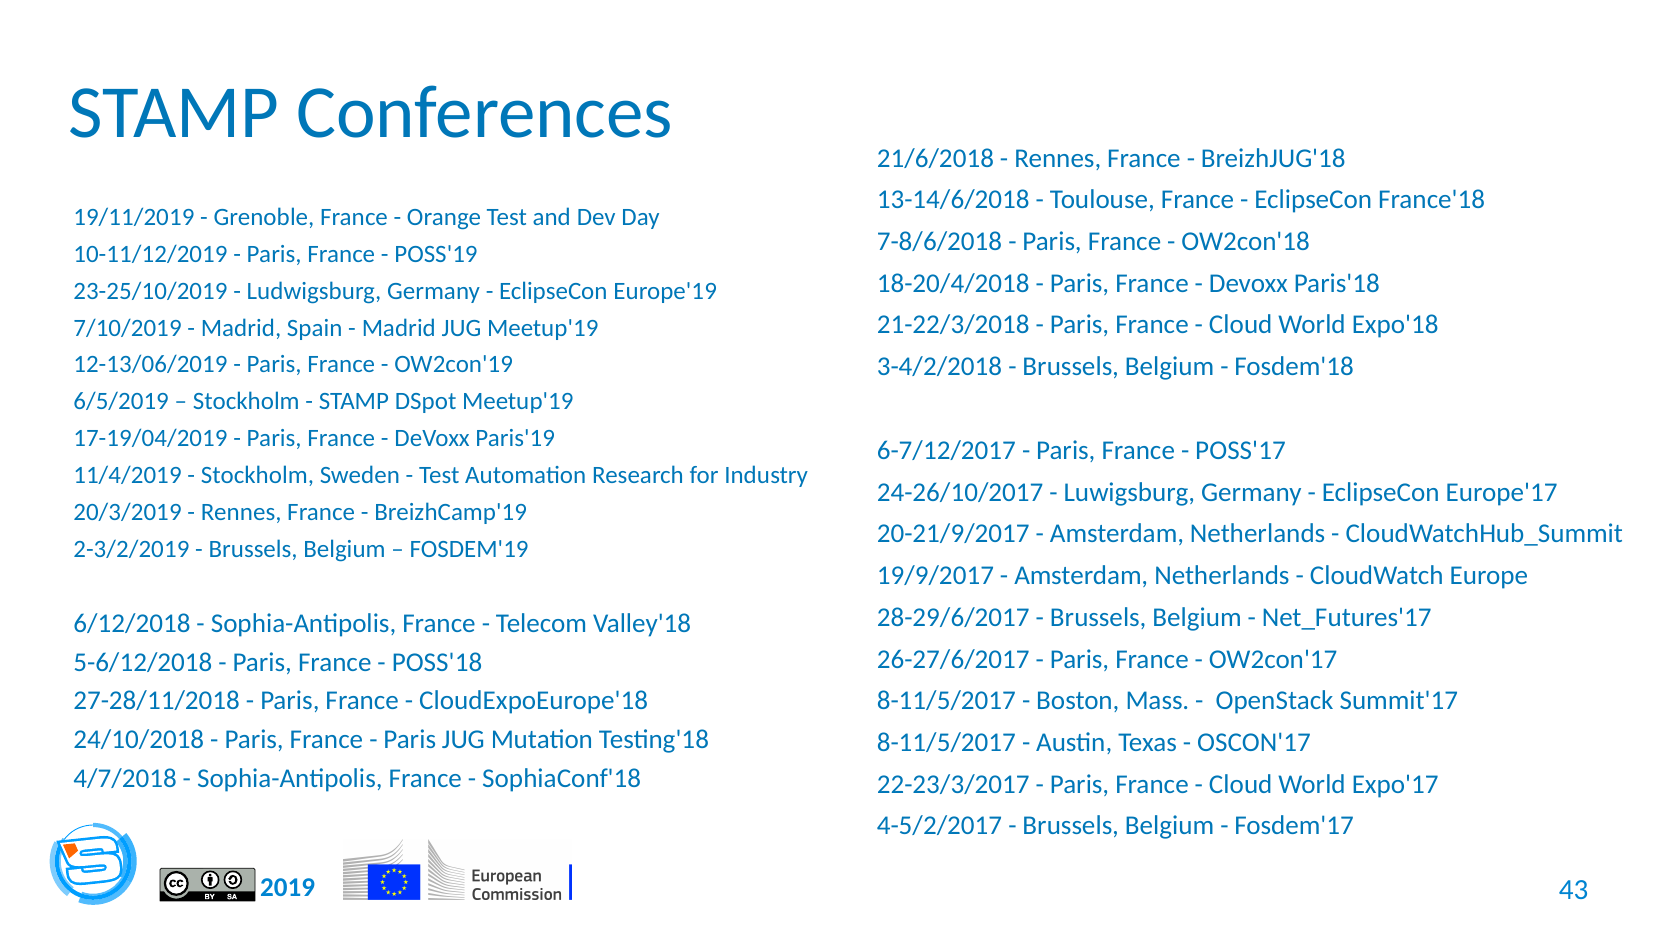

21/6/2018 - Rennes, France - BreizhJUG'18
13-14/6/2018 - Toulouse, France - EclipseCon France'18
7-8/6/2018 - Paris, France - OW2con'18
18-20/4/2018 - Paris, France - Devoxx Paris'18
21-22/3/2018 - Paris, France - Cloud World Expo'18
3-4/2/2018 - Brussels, Belgium - Fosdem'18
6-7/12/2017 - Paris, France - POSS'17
24-26/10/2017 - Luwigsburg, Germany - EclipseCon Europe'17
20-21/9/2017 - Amsterdam, Netherlands - CloudWatchHub_Summit
19/9/2017 - Amsterdam, Netherlands - CloudWatch Europe
28-29/6/2017 - Brussels, Belgium - Net_Futures'17
26-27/6/2017 - Paris, France - OW2con'17
8-11/5/2017 - Boston, Mass. - OpenStack Summit'17
8-11/5/2017 - Austin, Texas - OSCON'17
22-23/3/2017 - Paris, France - Cloud World Expo'17
4-5/2/2017 - Brussels, Belgium - Fosdem'17
# STAMP Conferences
19/11/2019 - Grenoble, France - Orange Test and Dev Day
10-11/12/2019 - Paris, France - POSS'19
23-25/10/2019 - Ludwigsburg, Germany - EclipseCon Europe'19
7/10/2019 - Madrid, Spain - Madrid JUG Meetup'19
12-13/06/2019 - Paris, France - OW2con'19
6/5/2019 – Stockholm - STAMP DSpot Meetup'19
17-19/04/2019 - Paris, France - DeVoxx Paris'19
11/4/2019 - Stockholm, Sweden - Test Automation Research for Industry
20/3/2019 - Rennes, France - BreizhCamp'19
2-3/2/2019 - Brussels, Belgium – FOSDEM'19
6/12/2018 - Sophia-Antipolis, France - Telecom Valley'18
5-6/12/2018 - Paris, France - POSS'18
27-28/11/2018 - Paris, France - CloudExpoEurope'18
24/10/2018 - Paris, France - Paris JUG Mutation Testing'18
4/7/2018 - Sophia-Antipolis, France - SophiaConf'18
43